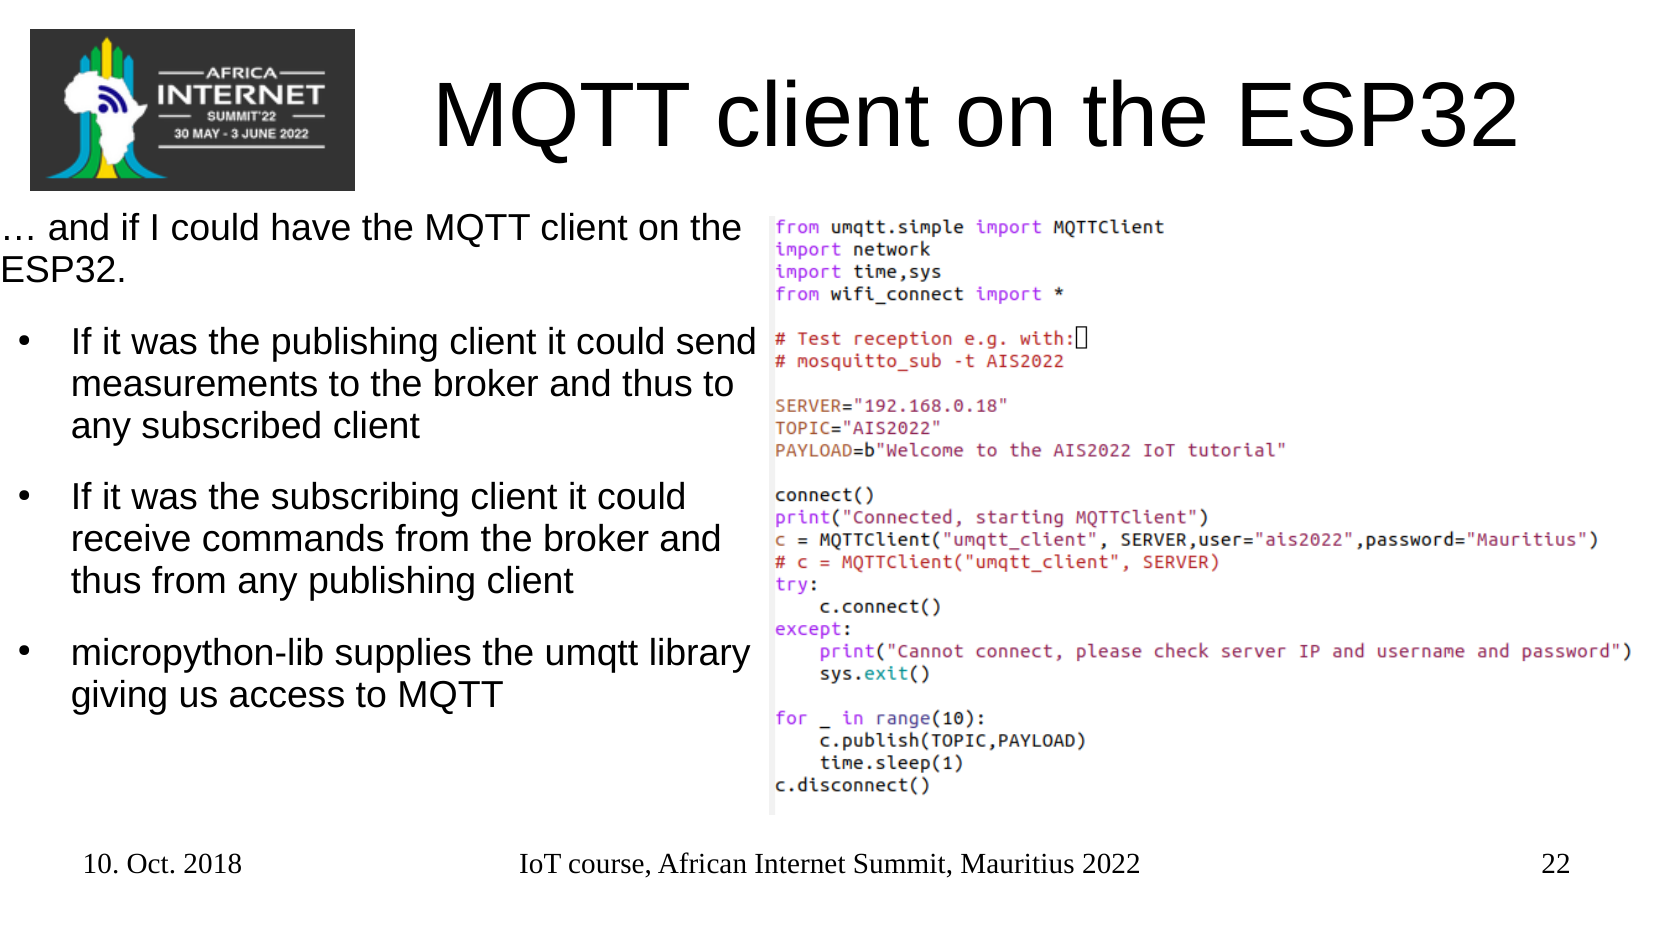

# MQTT client on the ESP32
… and if I could have the MQTT client on the ESP32.
If it was the publishing client it could send measurements to the broker and thus to any subscribed client
If it was the subscribing client it could receive commands from the broker and thus from any publishing client
micropython-lib supplies the umqtt library giving us access to MQTT
10. Oct. 2018
IoT course, African Internet Summit, Mauritius 2022
22